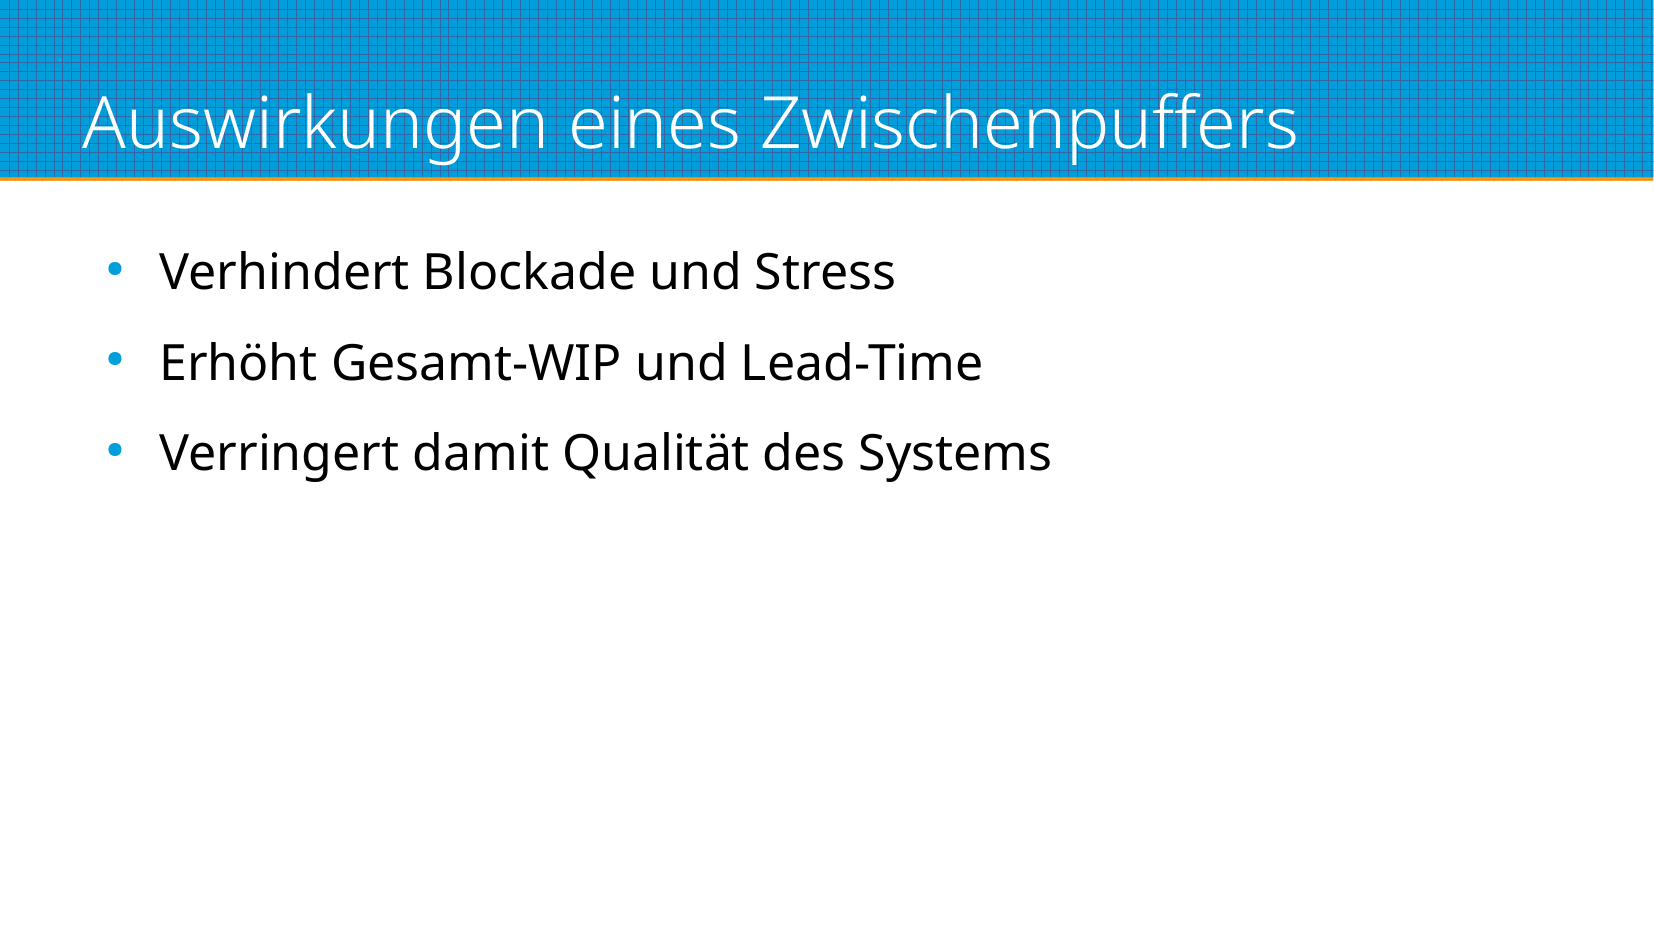

# Auswirkungen eines Zwischenpuffers
Verhindert Blockade und Stress
Erhöht Gesamt-WIP und Lead-Time
Verringert damit Qualität des Systems